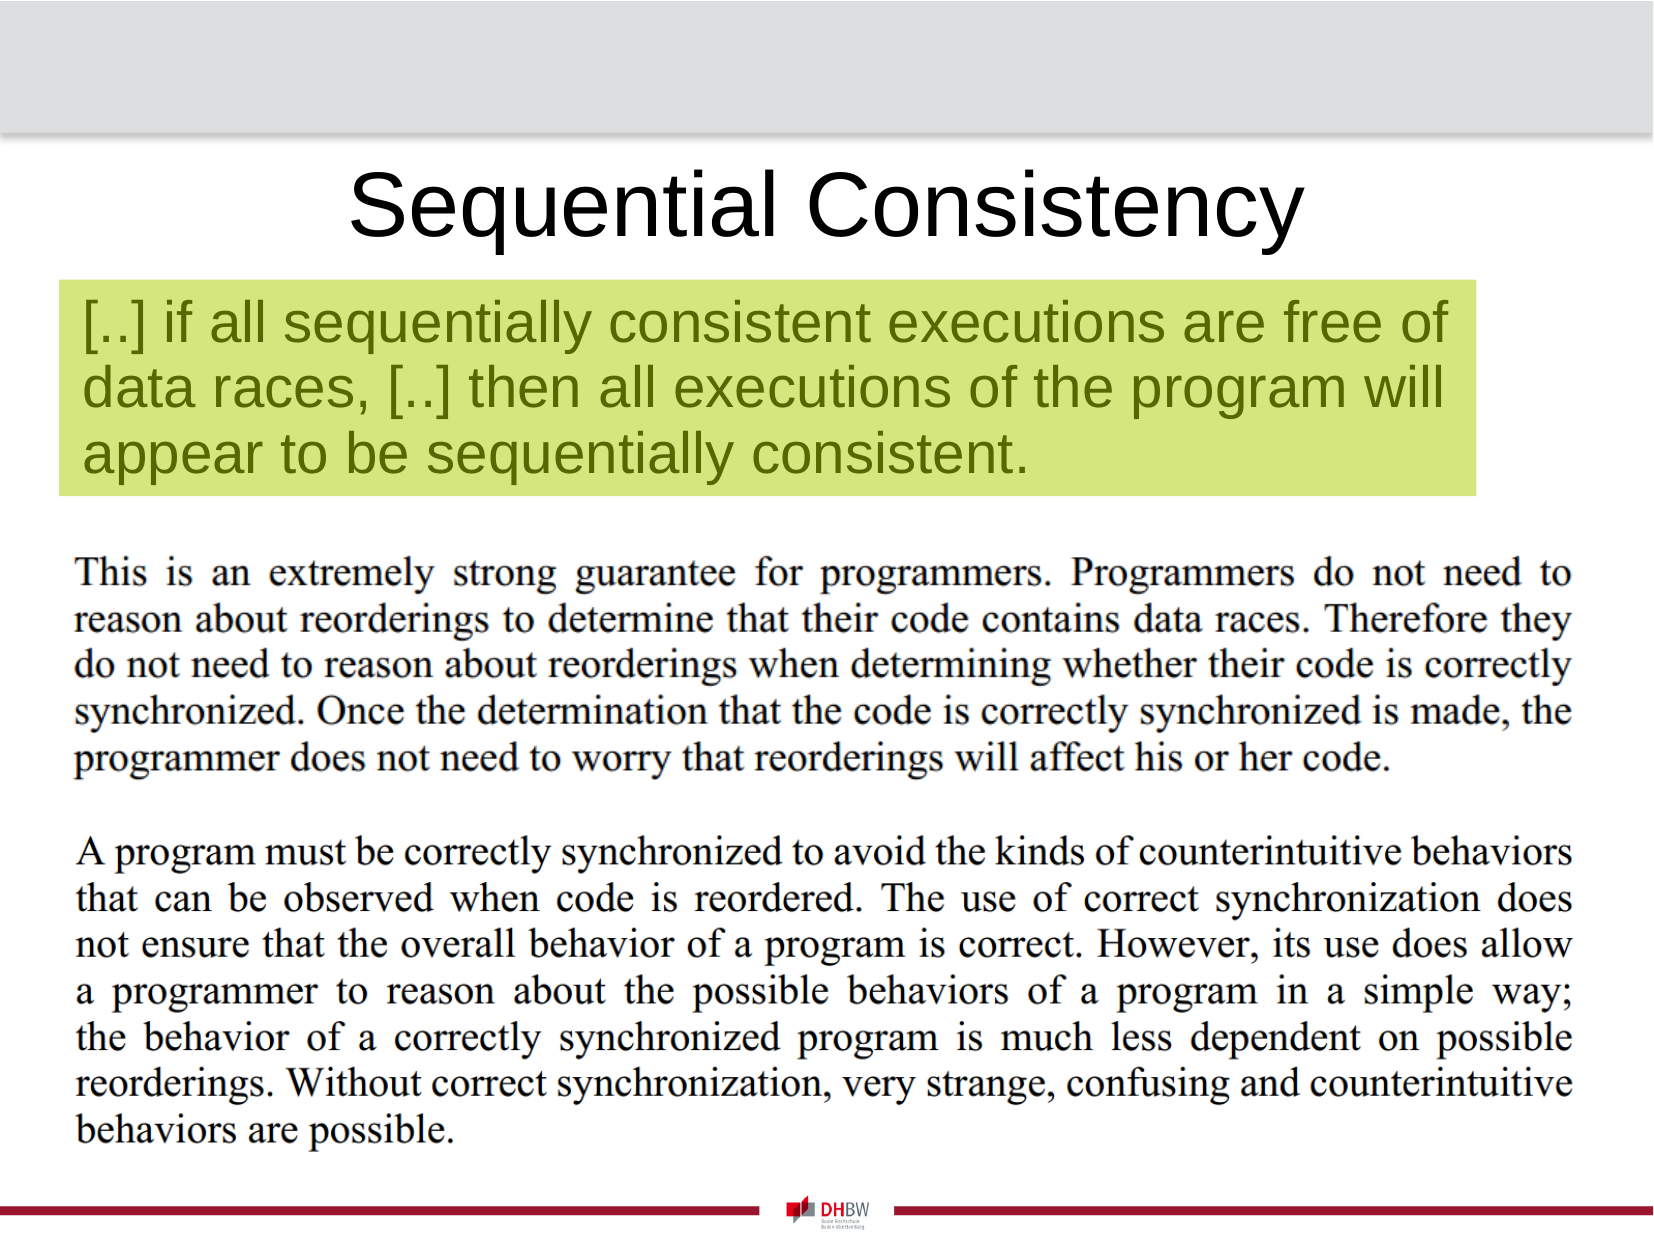

# Sequential Consistency
[..] if all sequentially consistent executions are free of data races, [..] then all executions of the program will appear to be sequentially consistent.